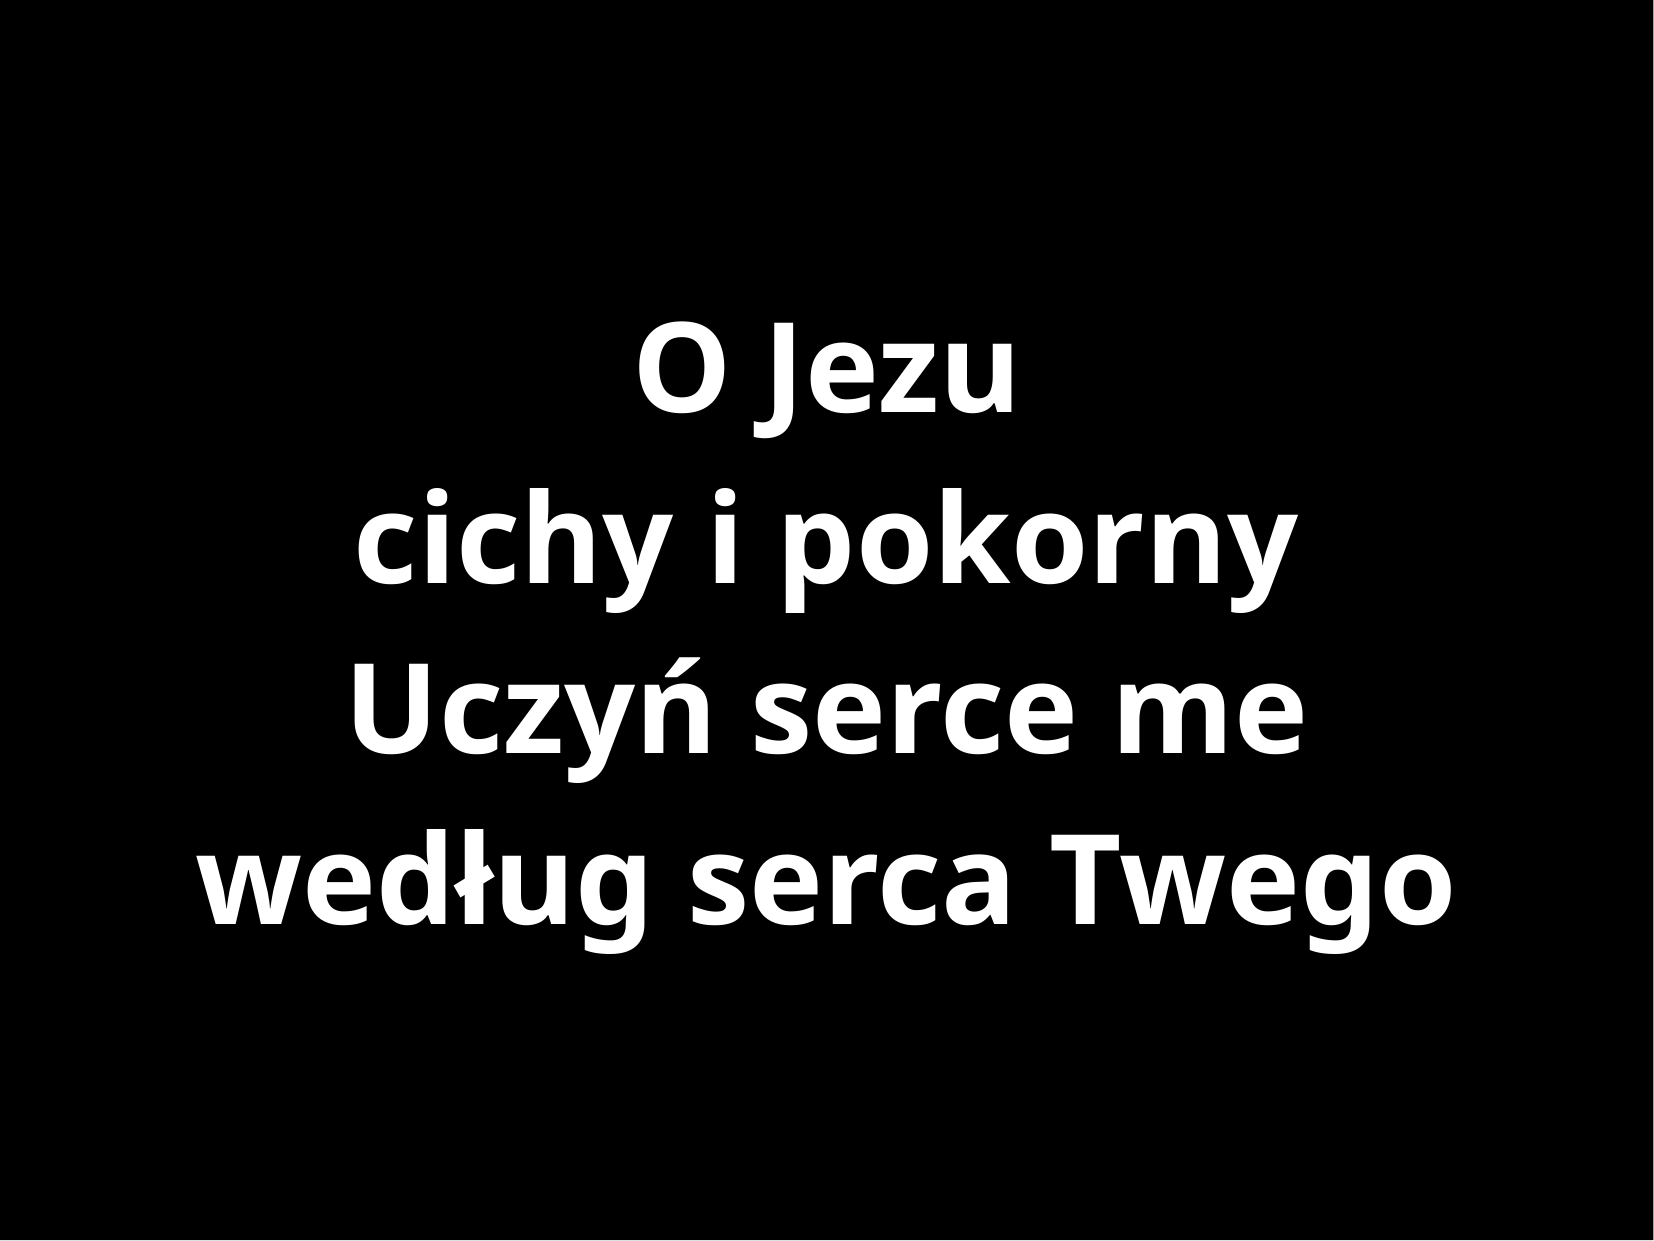

# O Jezu cichy i pokorny Uczyń serce me według serca Twego